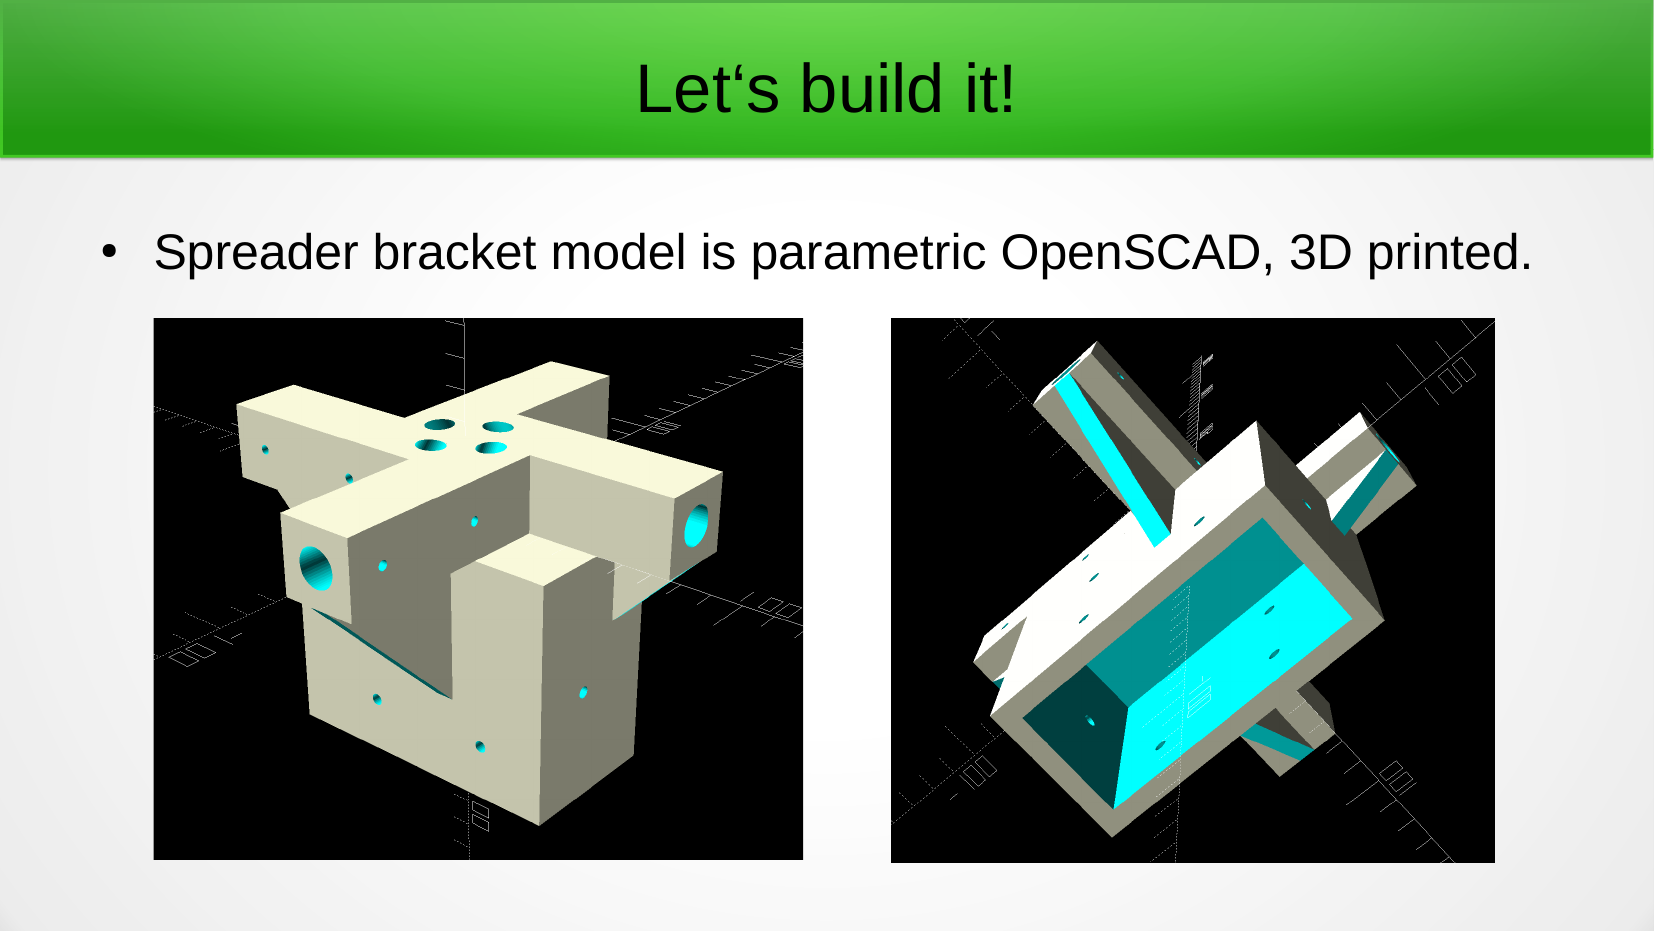

# Let‘s build it!
Spreader bracket model is parametric OpenSCAD, 3D printed.